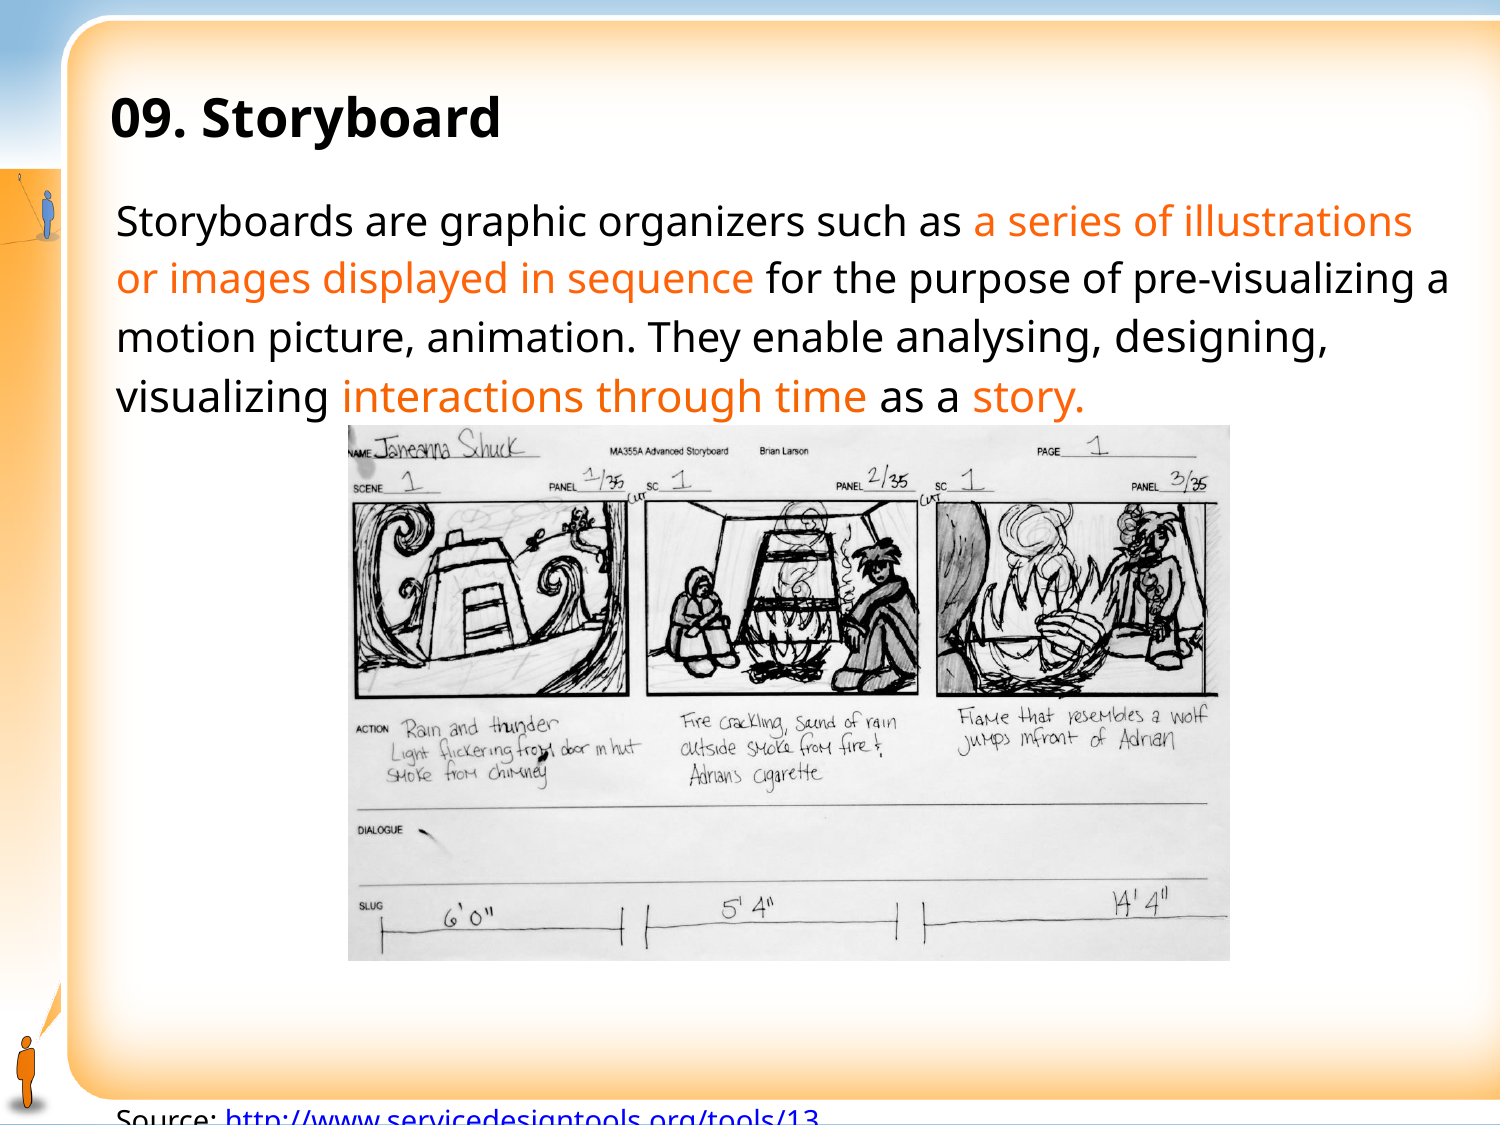

# 09. Storyboard
Storyboards are graphic organizers such as a series of illustrations or images displayed in sequence for the purpose of pre-visualizing a motion picture, animation. They enable analysing, designing, visualizing interactions through time as a story.
Source: http://www.servicedesigntools.org/tools/13
http://en.wikipedia.org/wiki/Storyboard http://www.flickr.com/photos/ninga/473316247/